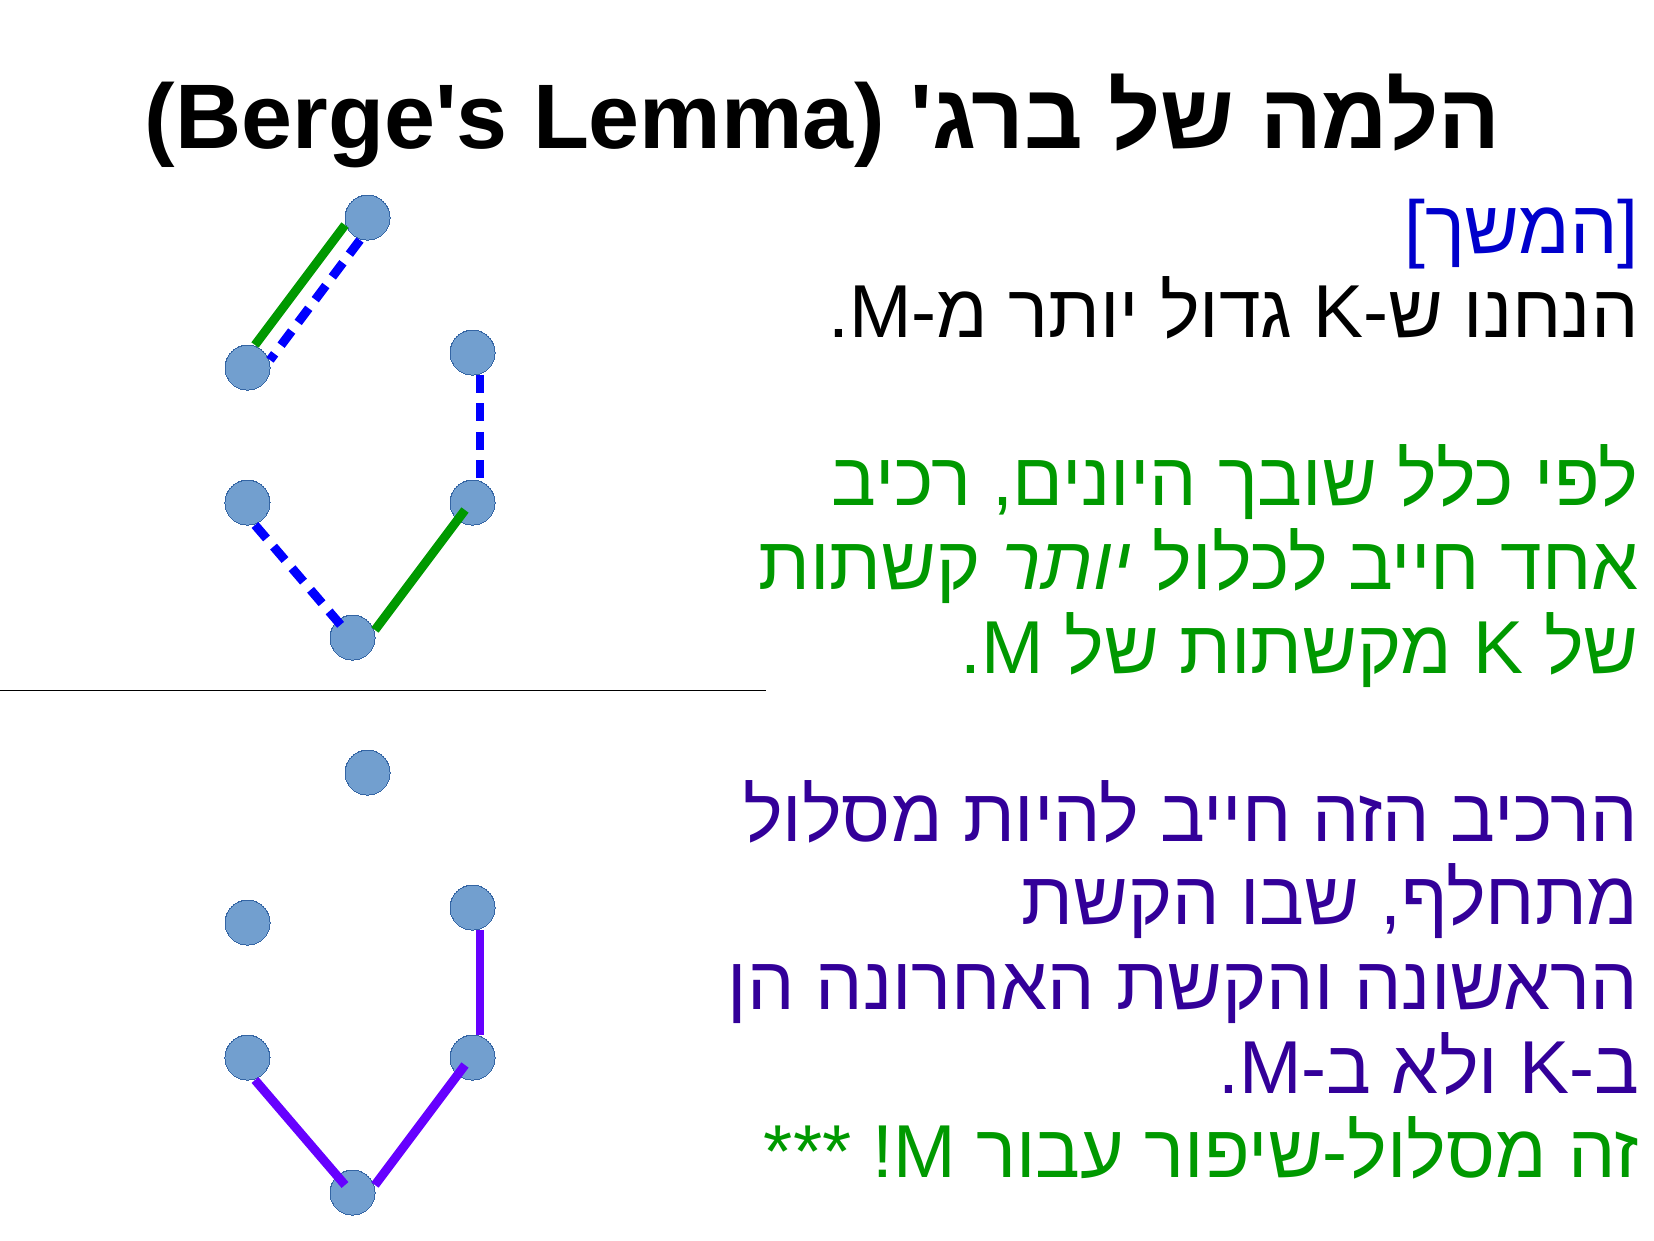

# הלמה של ברג' (Berge's Lemma)
[המשך]
הנחנו ש-K גדול יותר מ-M.
לפי כלל שובך היונים, רכיב אחד חייב לכלול יותר קשתות של K מקשתות של M.
הרכיב הזה חייב להיות מסלול מתחלף, שבו הקשת הראשונה והקשת האחרונה הן ב-K ולא ב-M.
זה מסלול-שיפור עבור M! ***